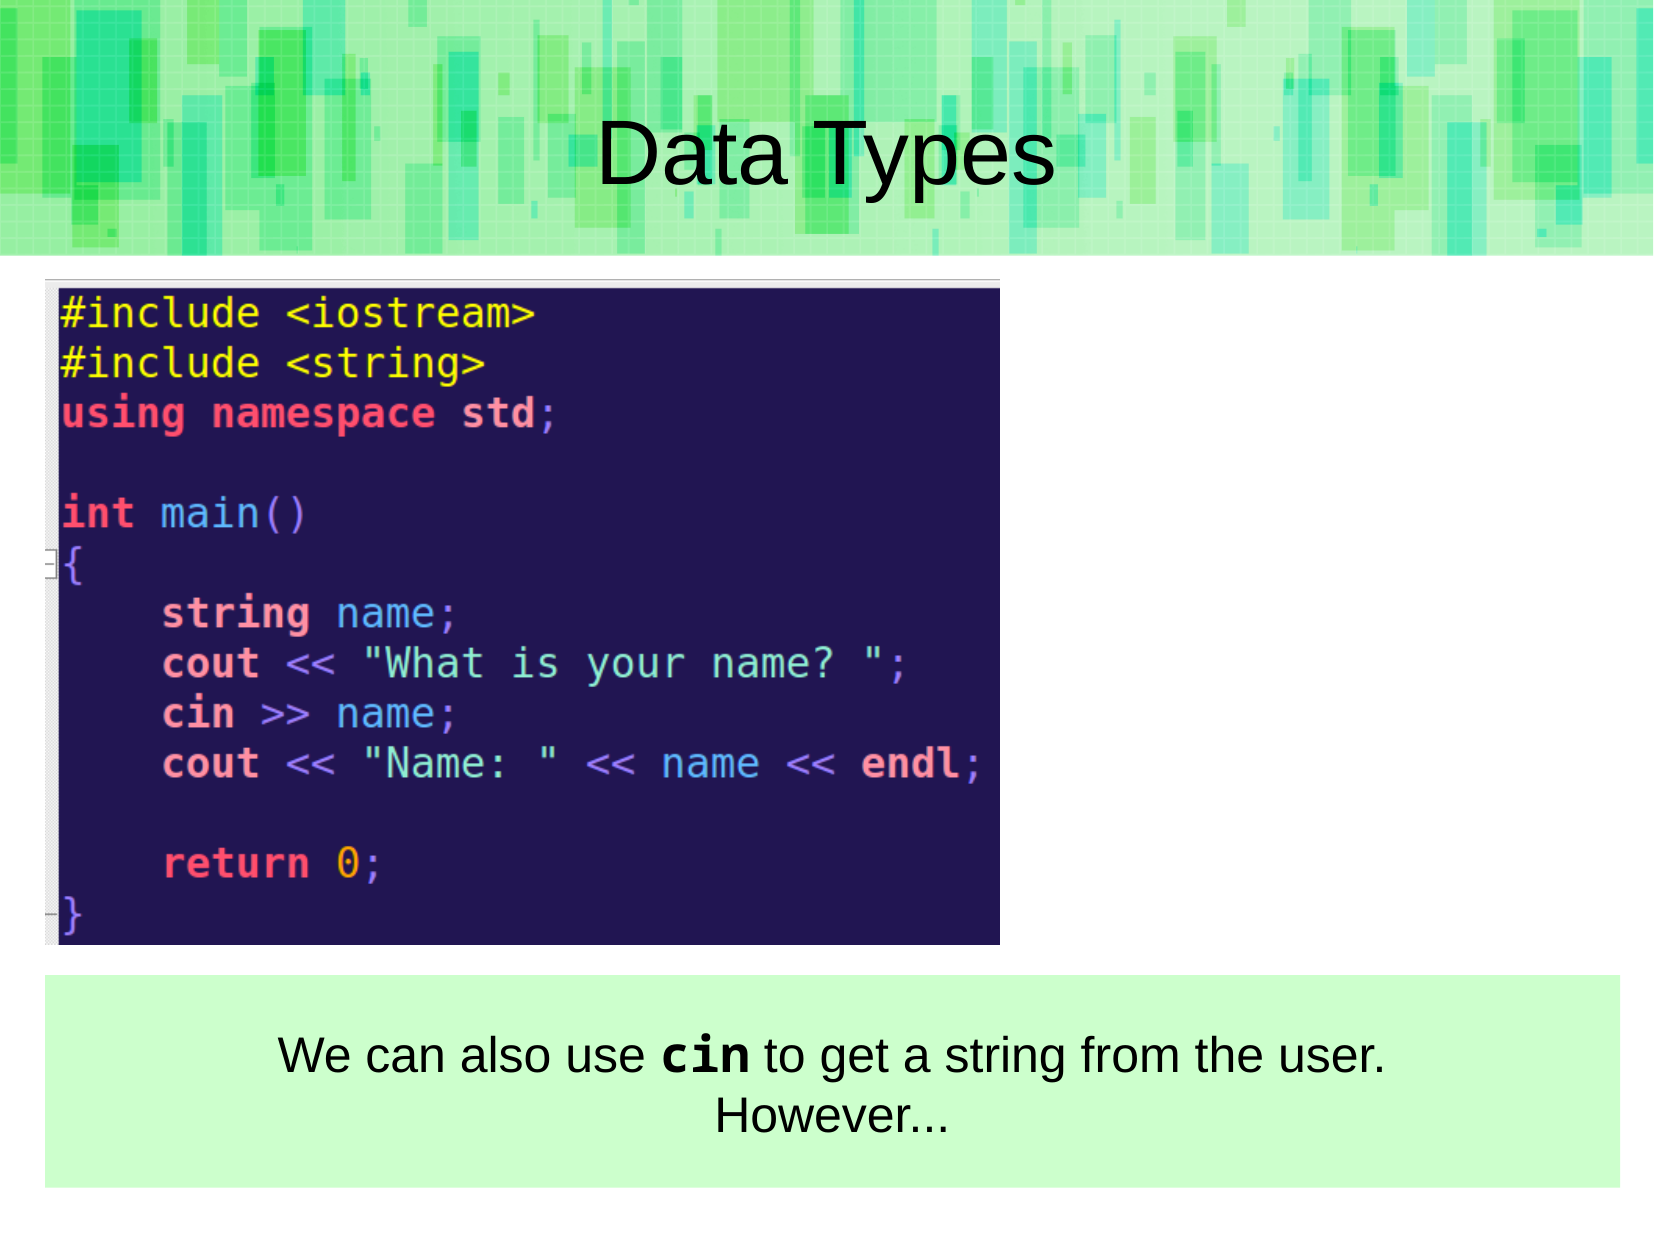

# Data Types
We can also use cin to get a string from the user.
However...